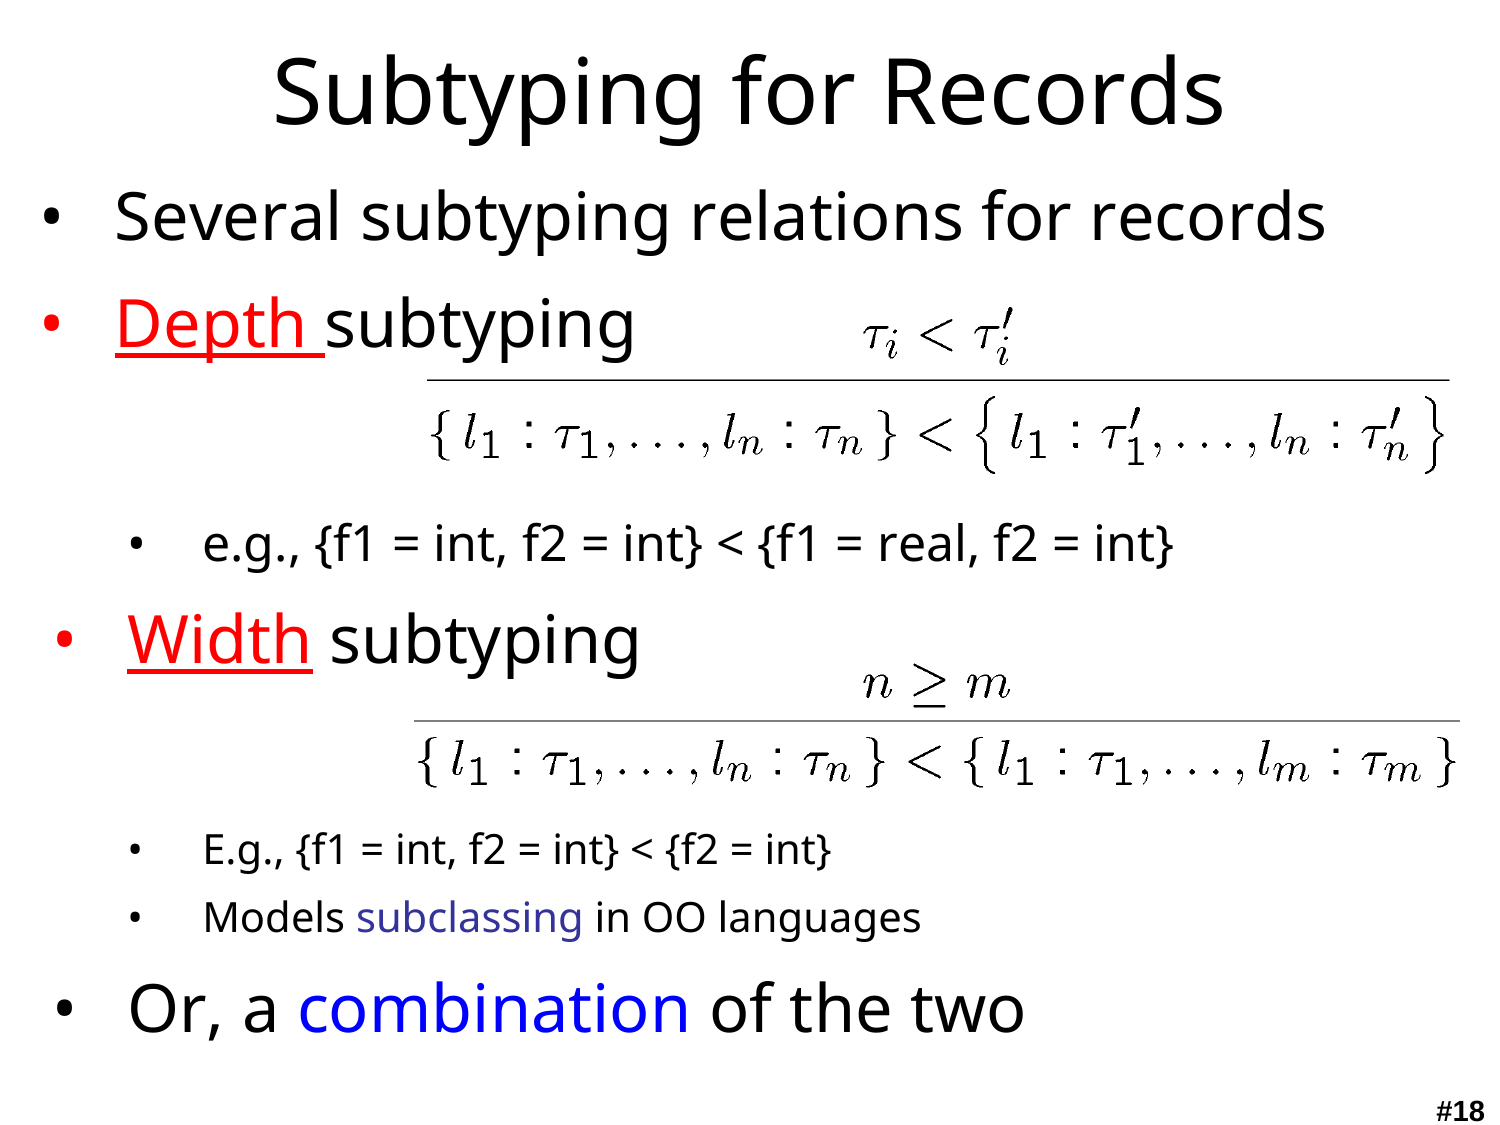

# Subtyping for Records
Several subtyping relations for records
Depth subtyping
e.g., {f1 = int, f2 = int} < {f1 = real, f2 = int}
Width subtyping
E.g., {f1 = int, f2 = int} < {f2 = int}
Models subclassing in OO languages
Or, a combination of the two
18